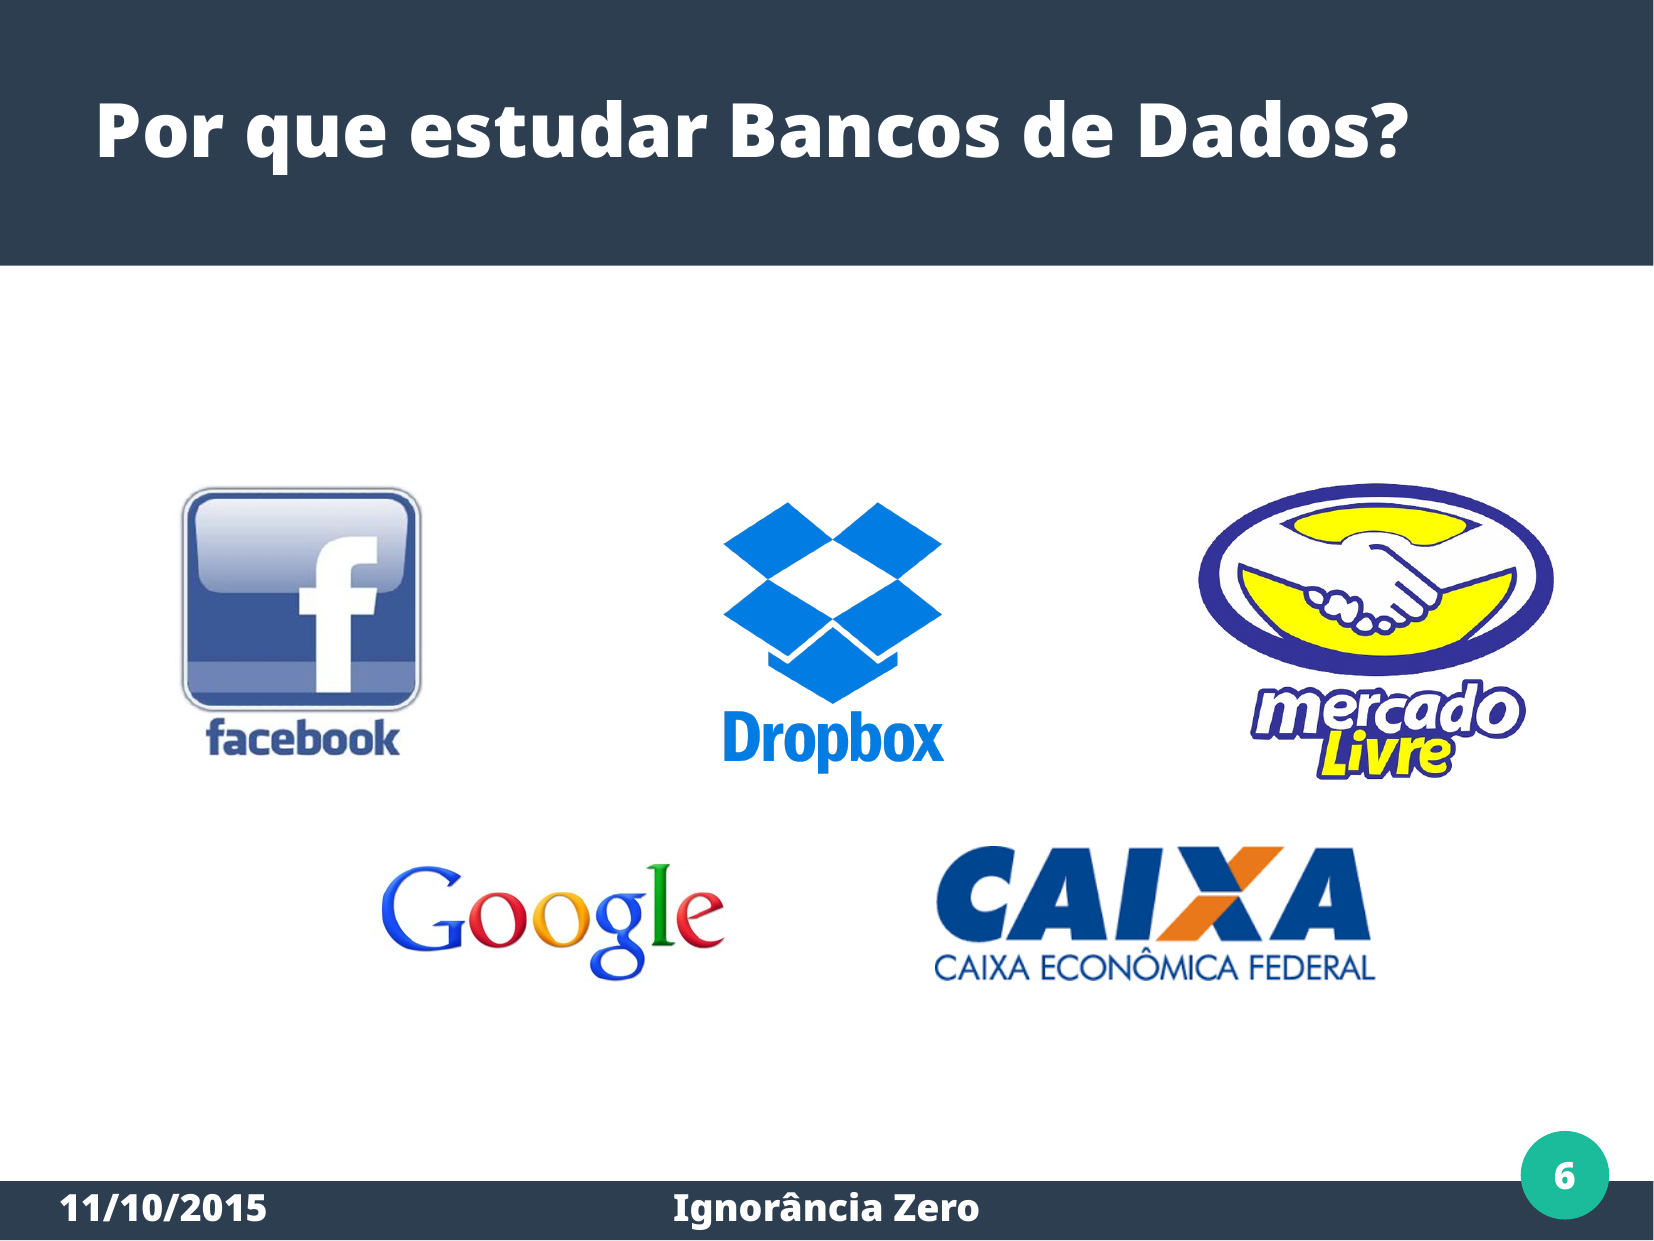

# Por que estudar Bancos de Dados?
6
11/10/2015
Ignorância Zero